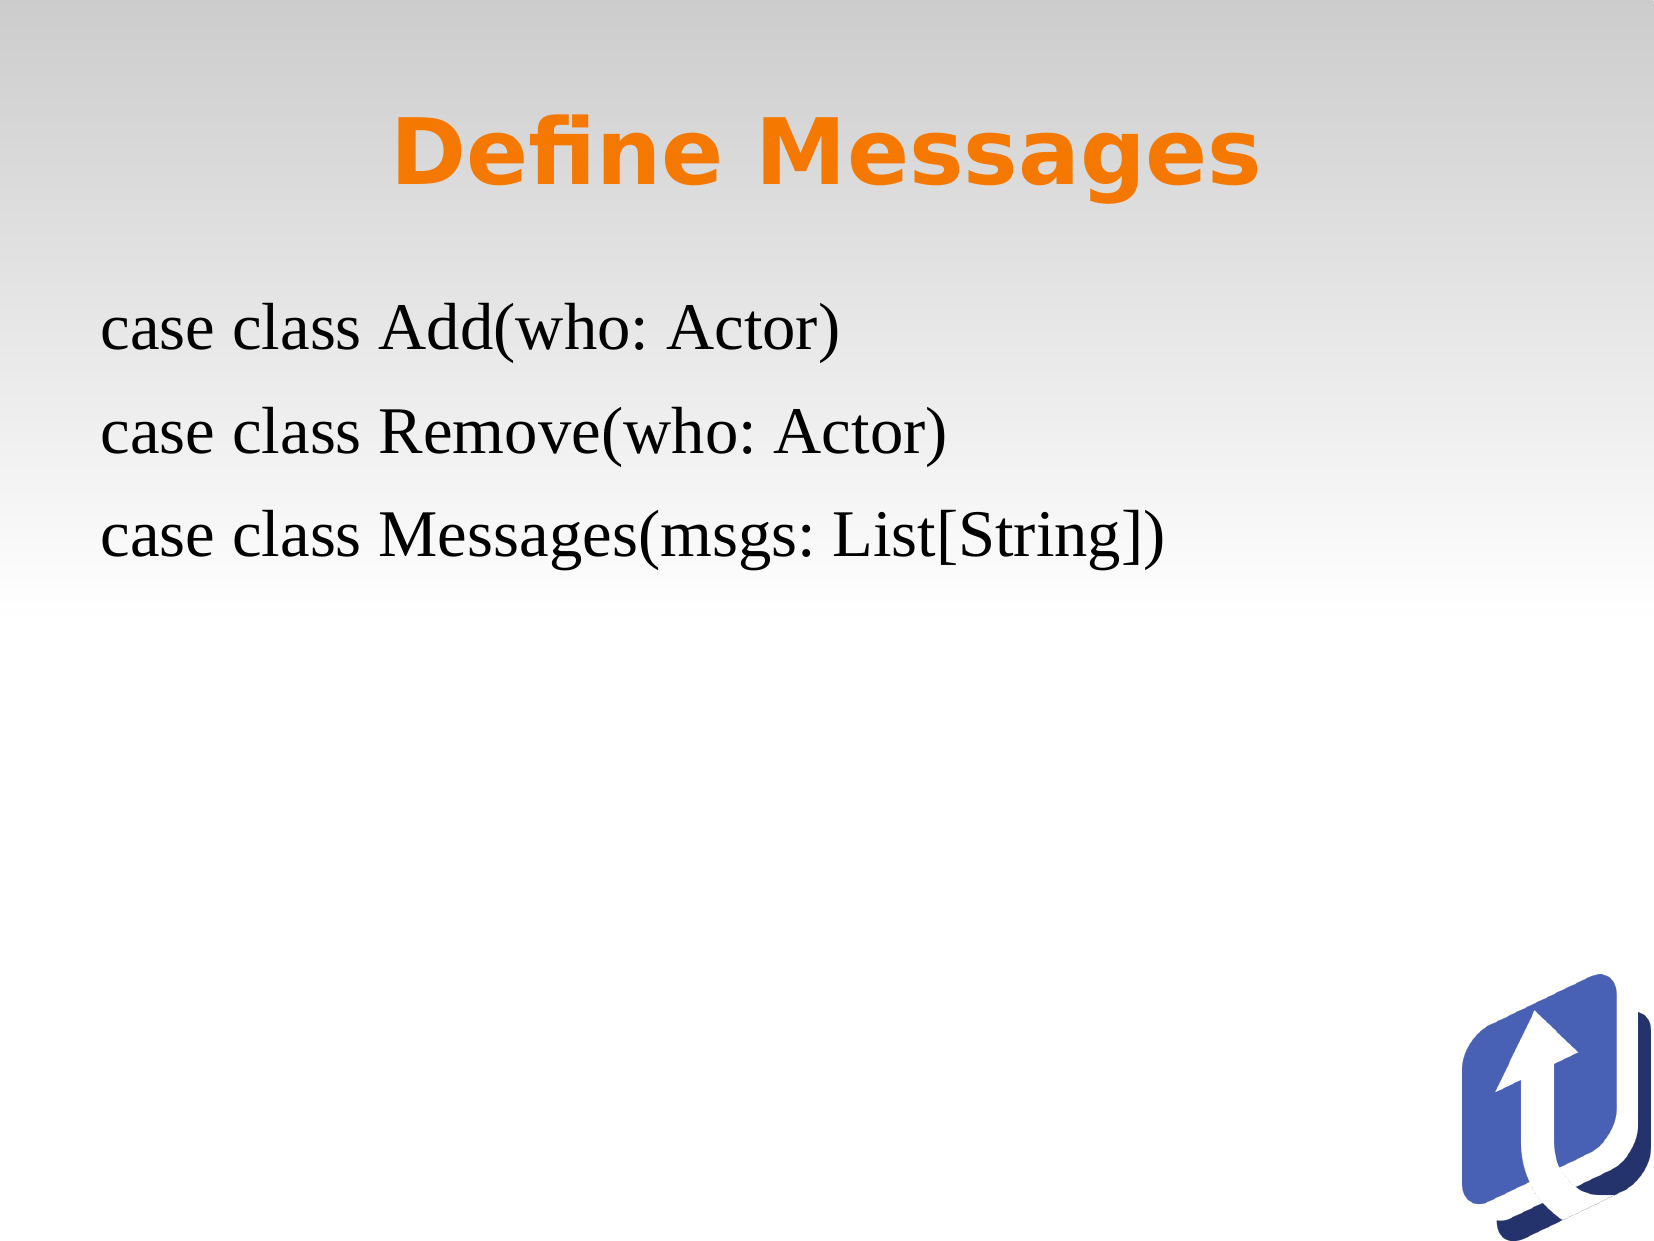

# Define Messages
case class Add(who: Actor)
case class Remove(who: Actor)
case class Messages(msgs: List[String])